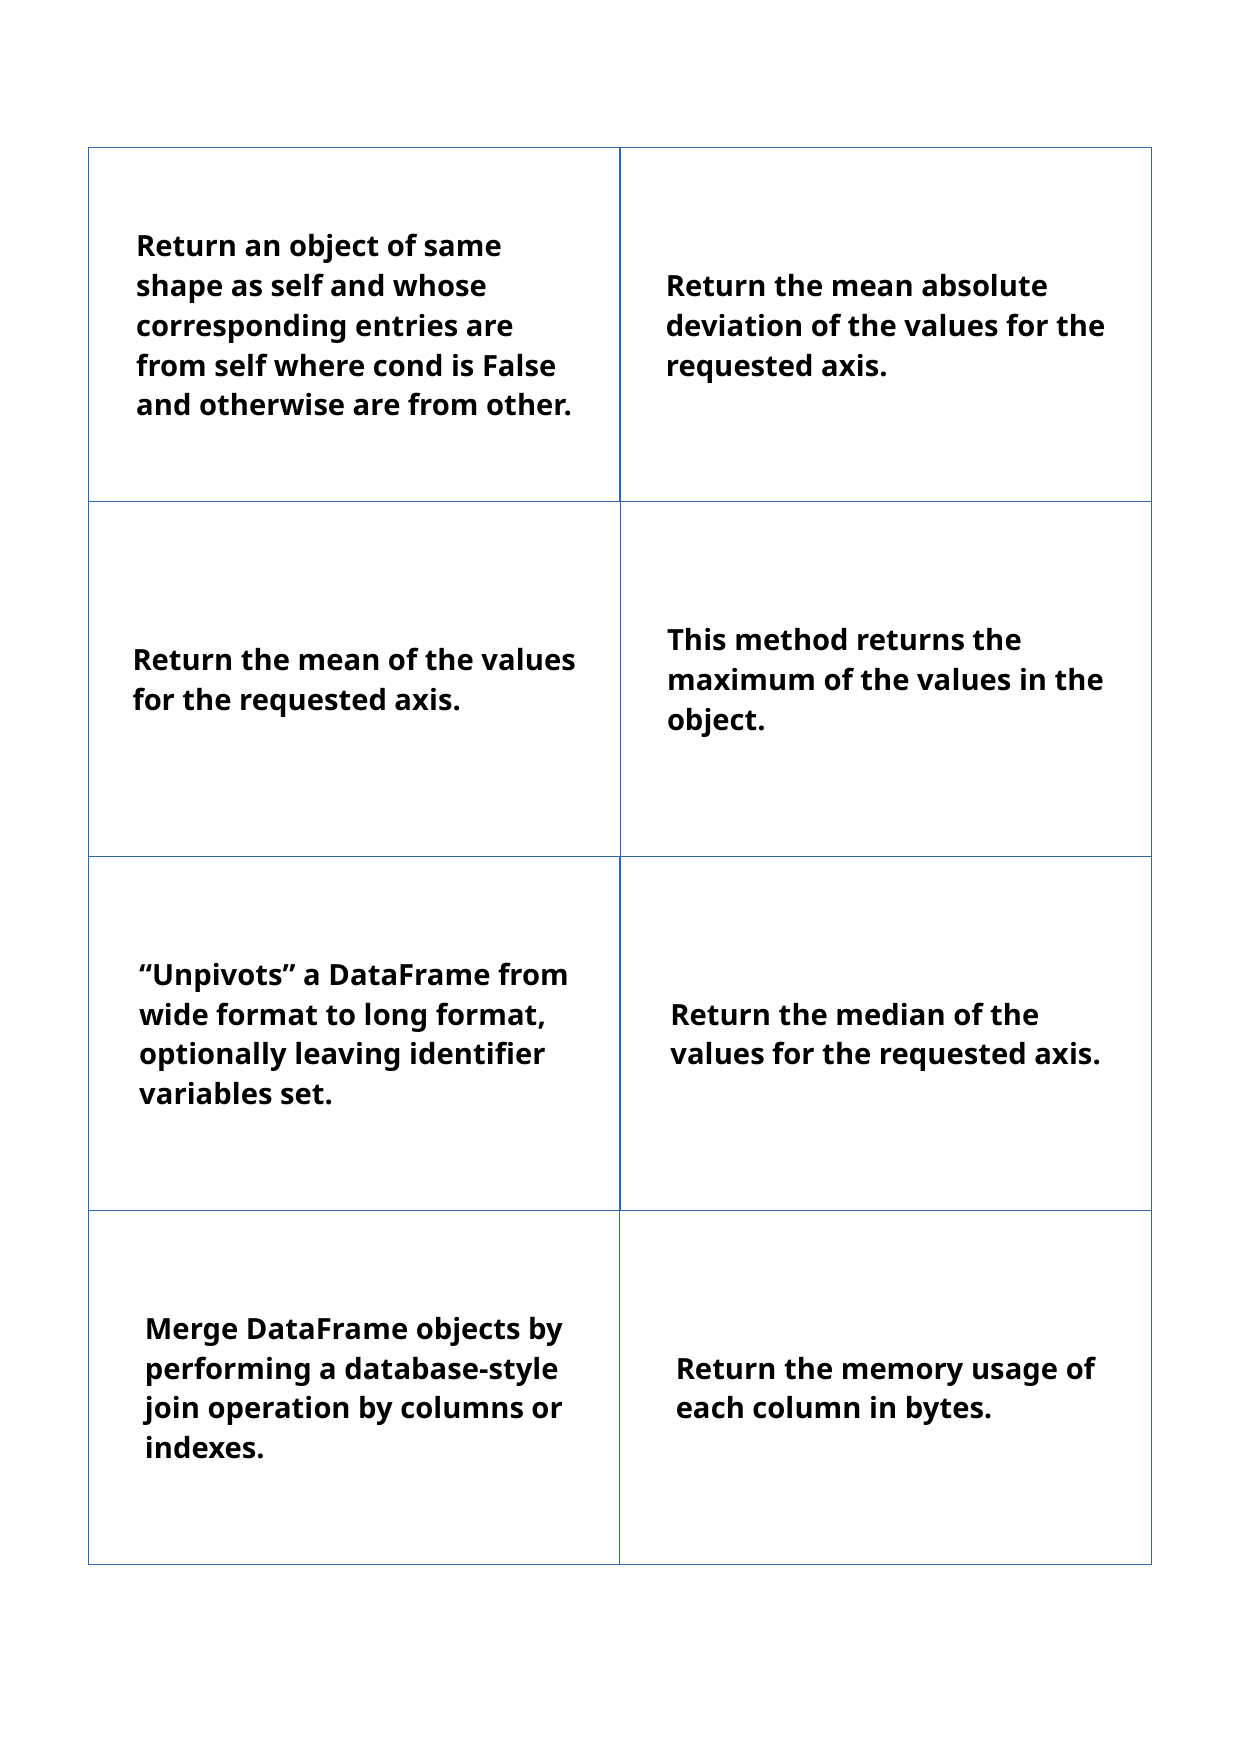

Return an object of same
shape as self and whose
corresponding entries are
from self where cond is False
and otherwise are from other.
Return the mean absolute
deviation of the values for the
requested axis.
Return the mean of the values
for the requested axis.
This method returns the
maximum of the values in the
object.
“Unpivots” a DataFrame from
wide format to long format,
optionally leaving identifier
variables set.
Return the median of the
values for the requested axis.
Merge DataFrame objects by
performing a database-style
join operation by columns or
indexes.
Return the memory usage of
each column in bytes.